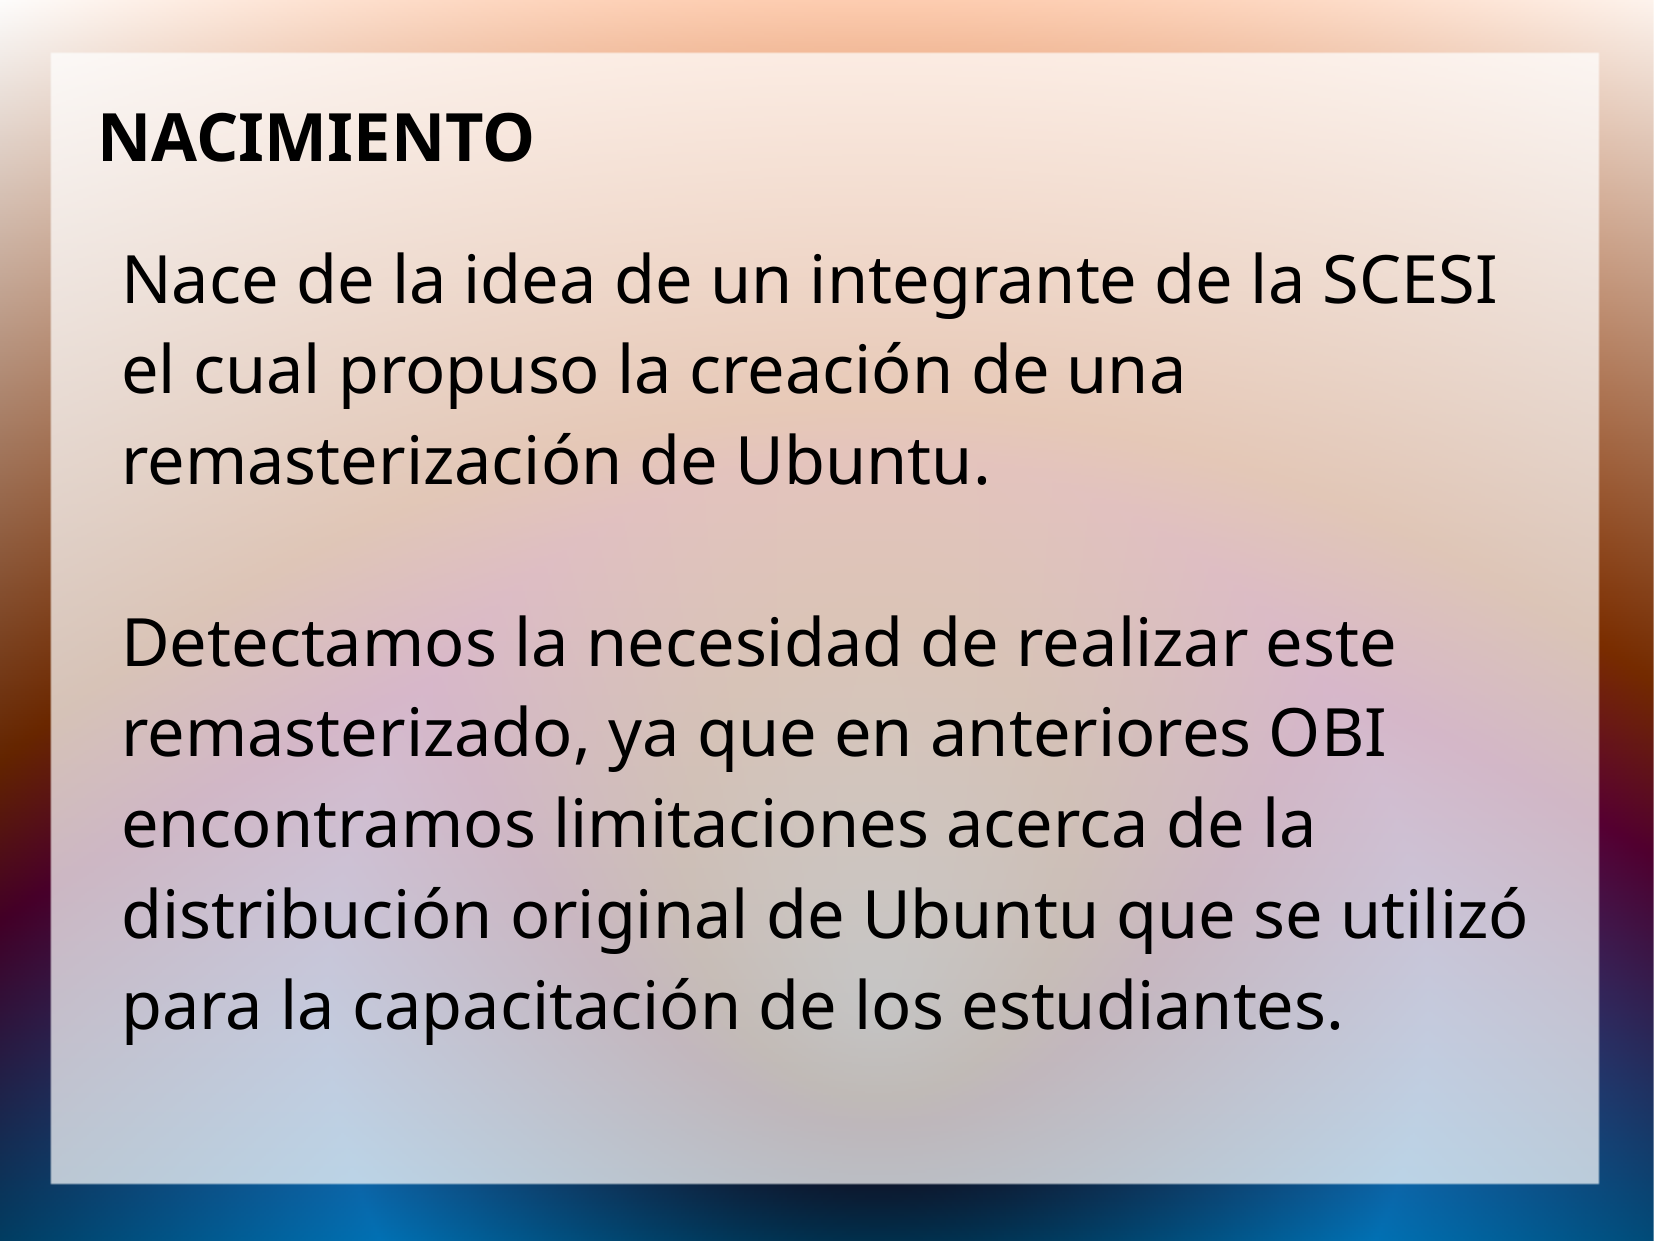

NACIMIENTO
Nace de la idea de un integrante de la SCESI el cual propuso la creación de una remasterización de Ubuntu.
Detectamos la necesidad de realizar este remasterizado, ya que en anteriores OBI encontramos limitaciones acerca de la distribución original de Ubuntu que se utilizó para la capacitación de los estudiantes.